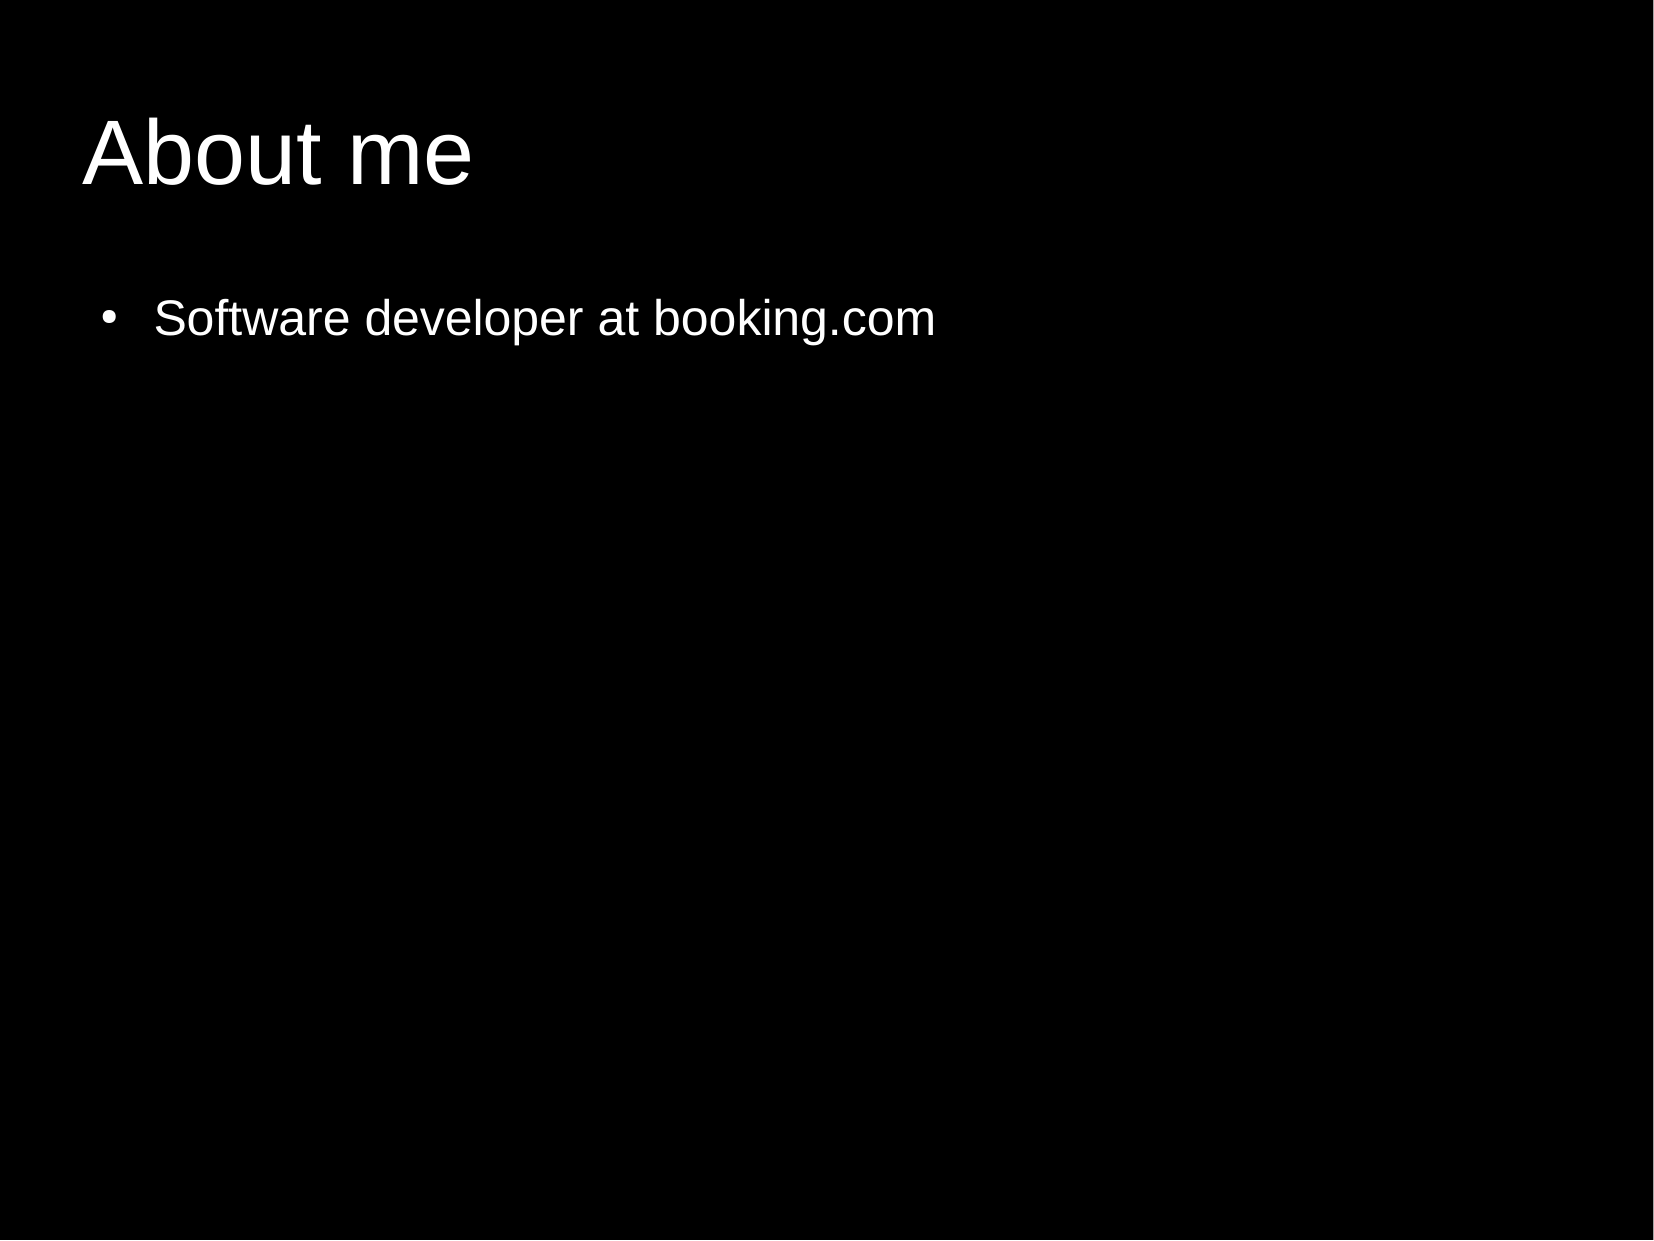

# About me
Software developer at booking.com